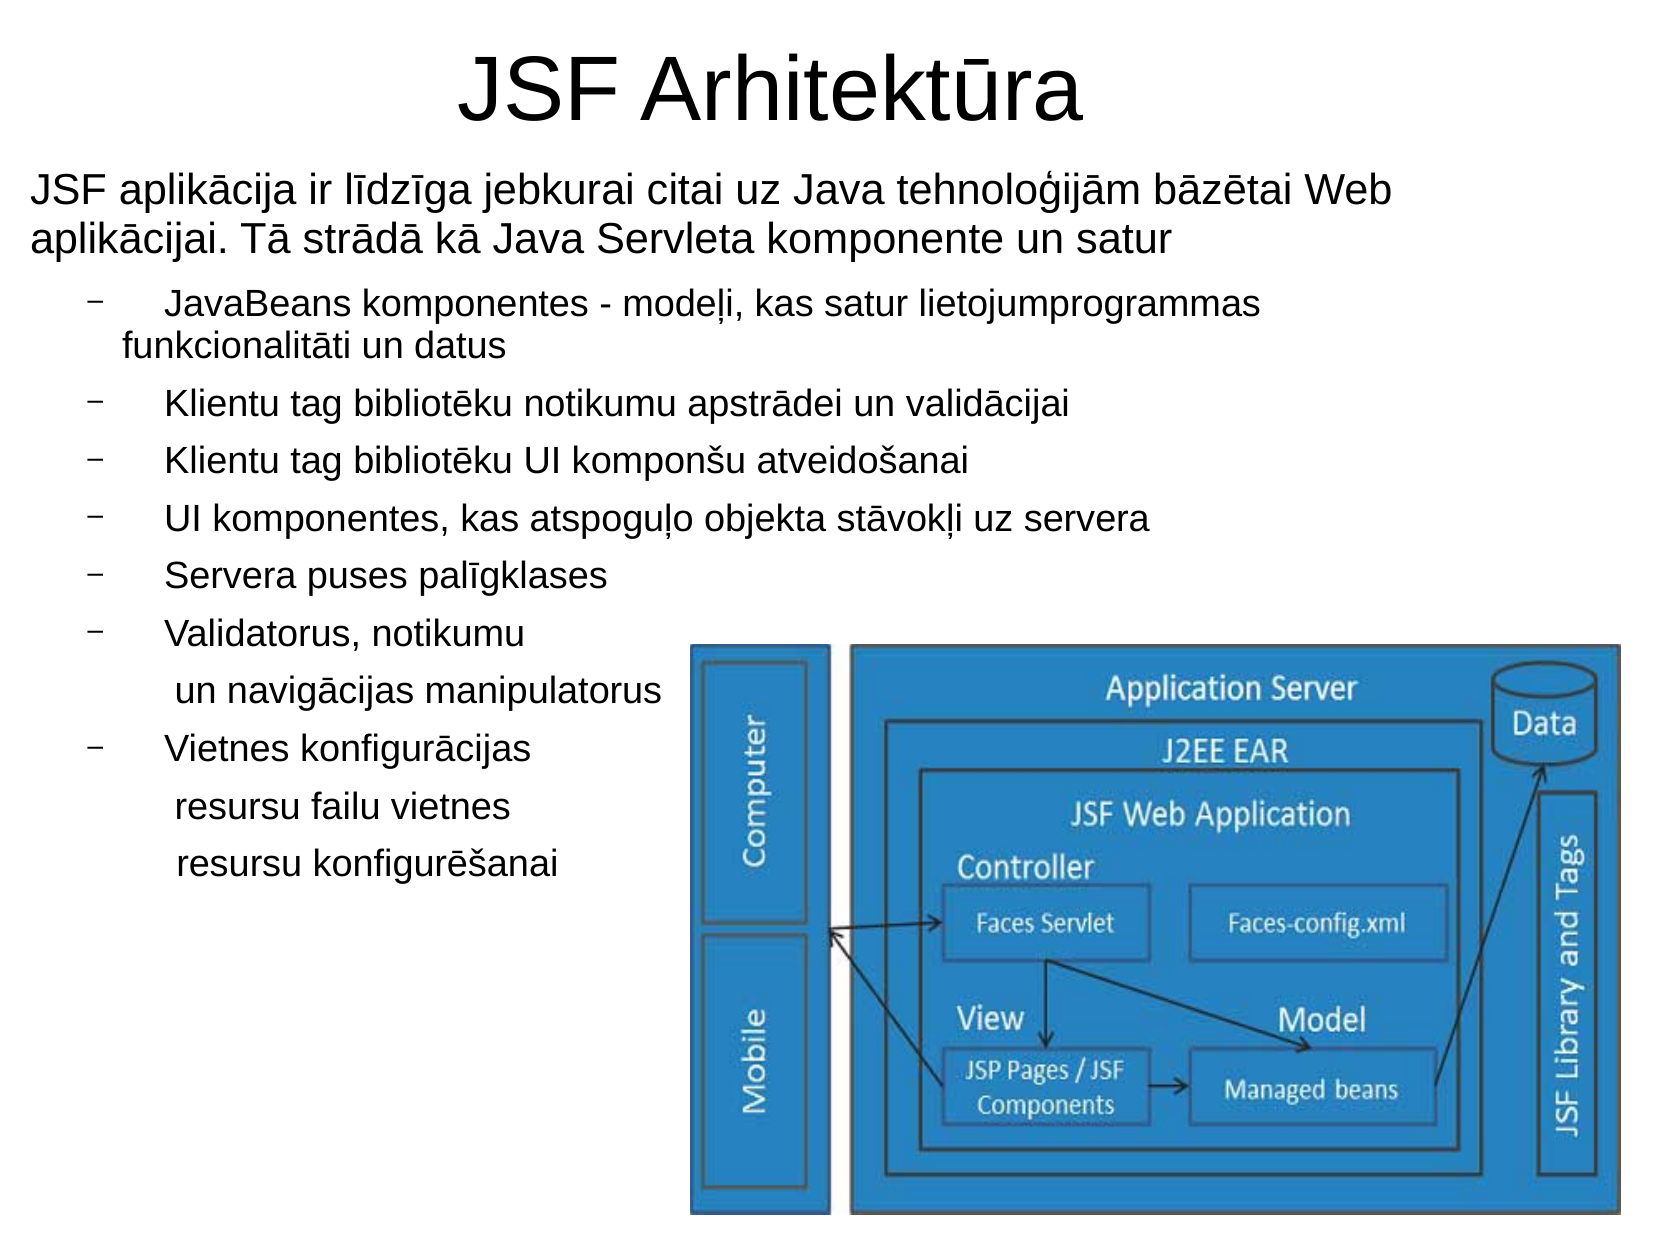

# JSF Arhitektūra
JSF aplikācija ir līdzīga jebkurai citai uz Java tehnoloģijām bāzētai Web aplikācijai. Tā strādā kā Java Servleta komponente un satur
 JavaBeans komponentes - modeļi, kas satur lietojumprogrammas funkcionalitāti un datus
 Klientu tag bibliotēku notikumu apstrādei un validācijai
 Klientu tag bibliotēku UI komponšu atveidošanai
 UI komponentes, kas atspoguļo objekta stāvokļi uz servera
 Servera puses palīgklases
 Validatorus, notikumu
 un navigācijas manipulatorus
 Vietnes konfigurācijas
 resursu failu vietnes
 			resursu konfigurēšanai